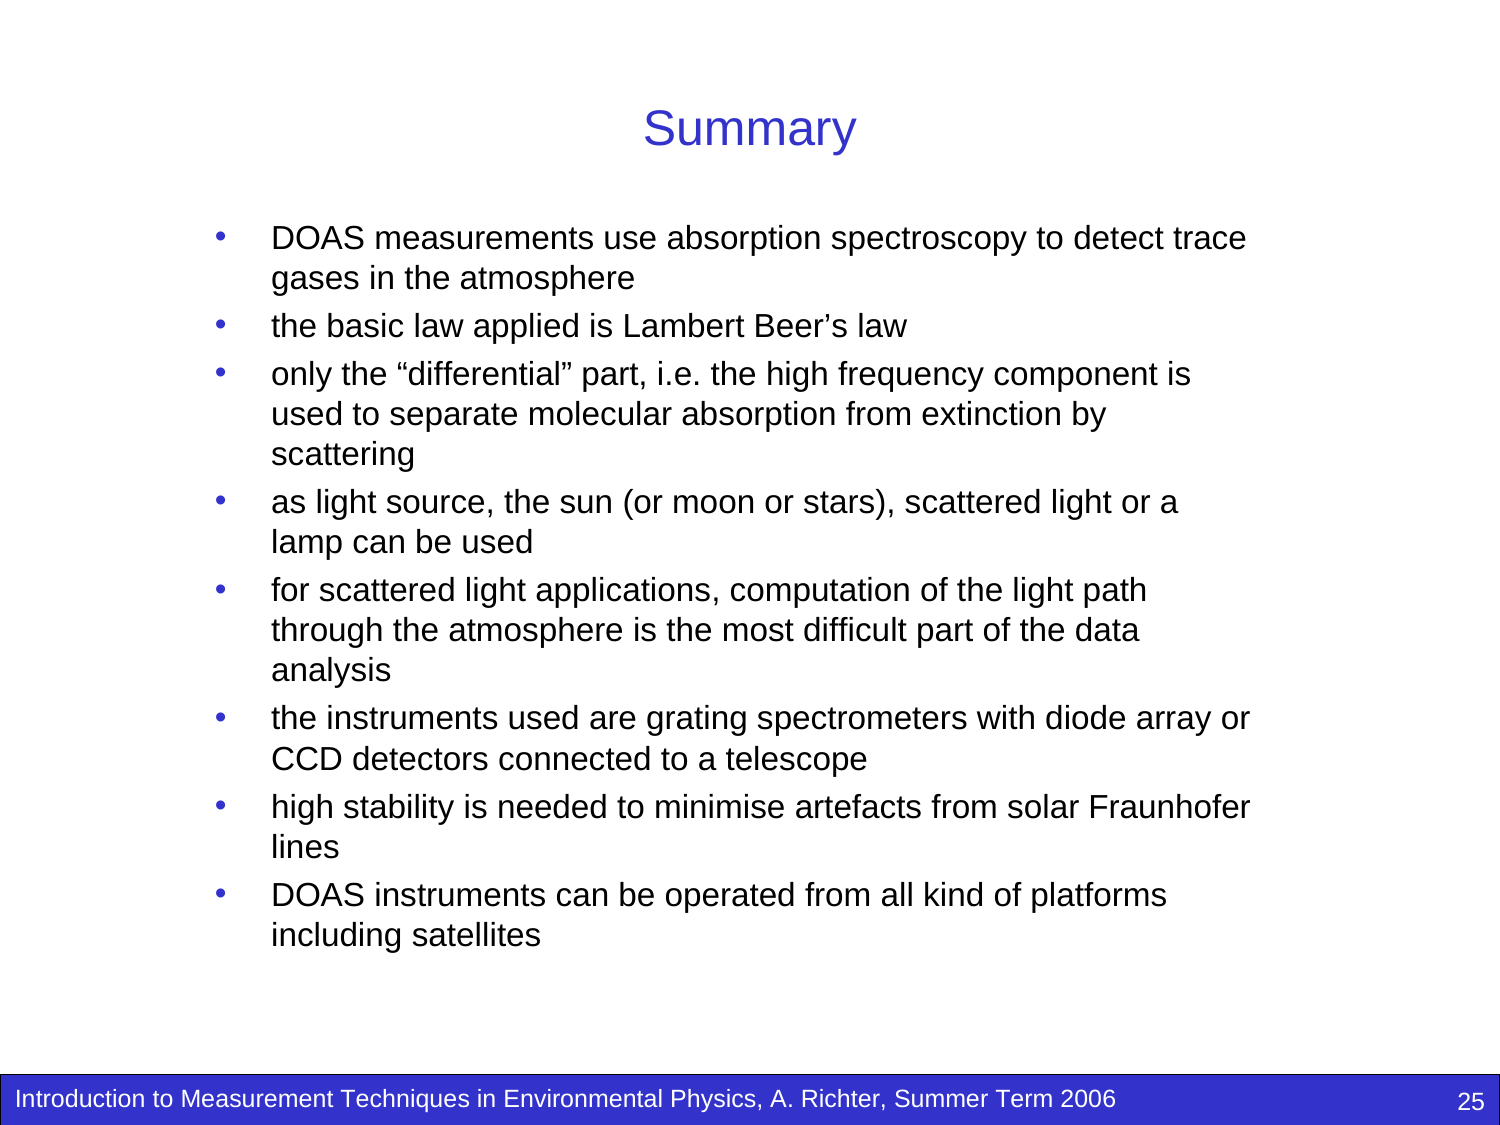

Summary
DOAS measurements use absorption spectroscopy to detect trace gases in the atmosphere
the basic law applied is Lambert Beer’s law
only the “differential” part, i.e. the high frequency component is used to separate molecular absorption from extinction by scattering
as light source, the sun (or moon or stars), scattered light or a lamp can be used
for scattered light applications, computation of the light path through the atmosphere is the most difficult part of the data analysis
the instruments used are grating spectrometers with diode array or CCD detectors connected to a telescope
high stability is needed to minimise artefacts from solar Fraunhofer lines
DOAS instruments can be operated from all kind of platforms including satellites
25